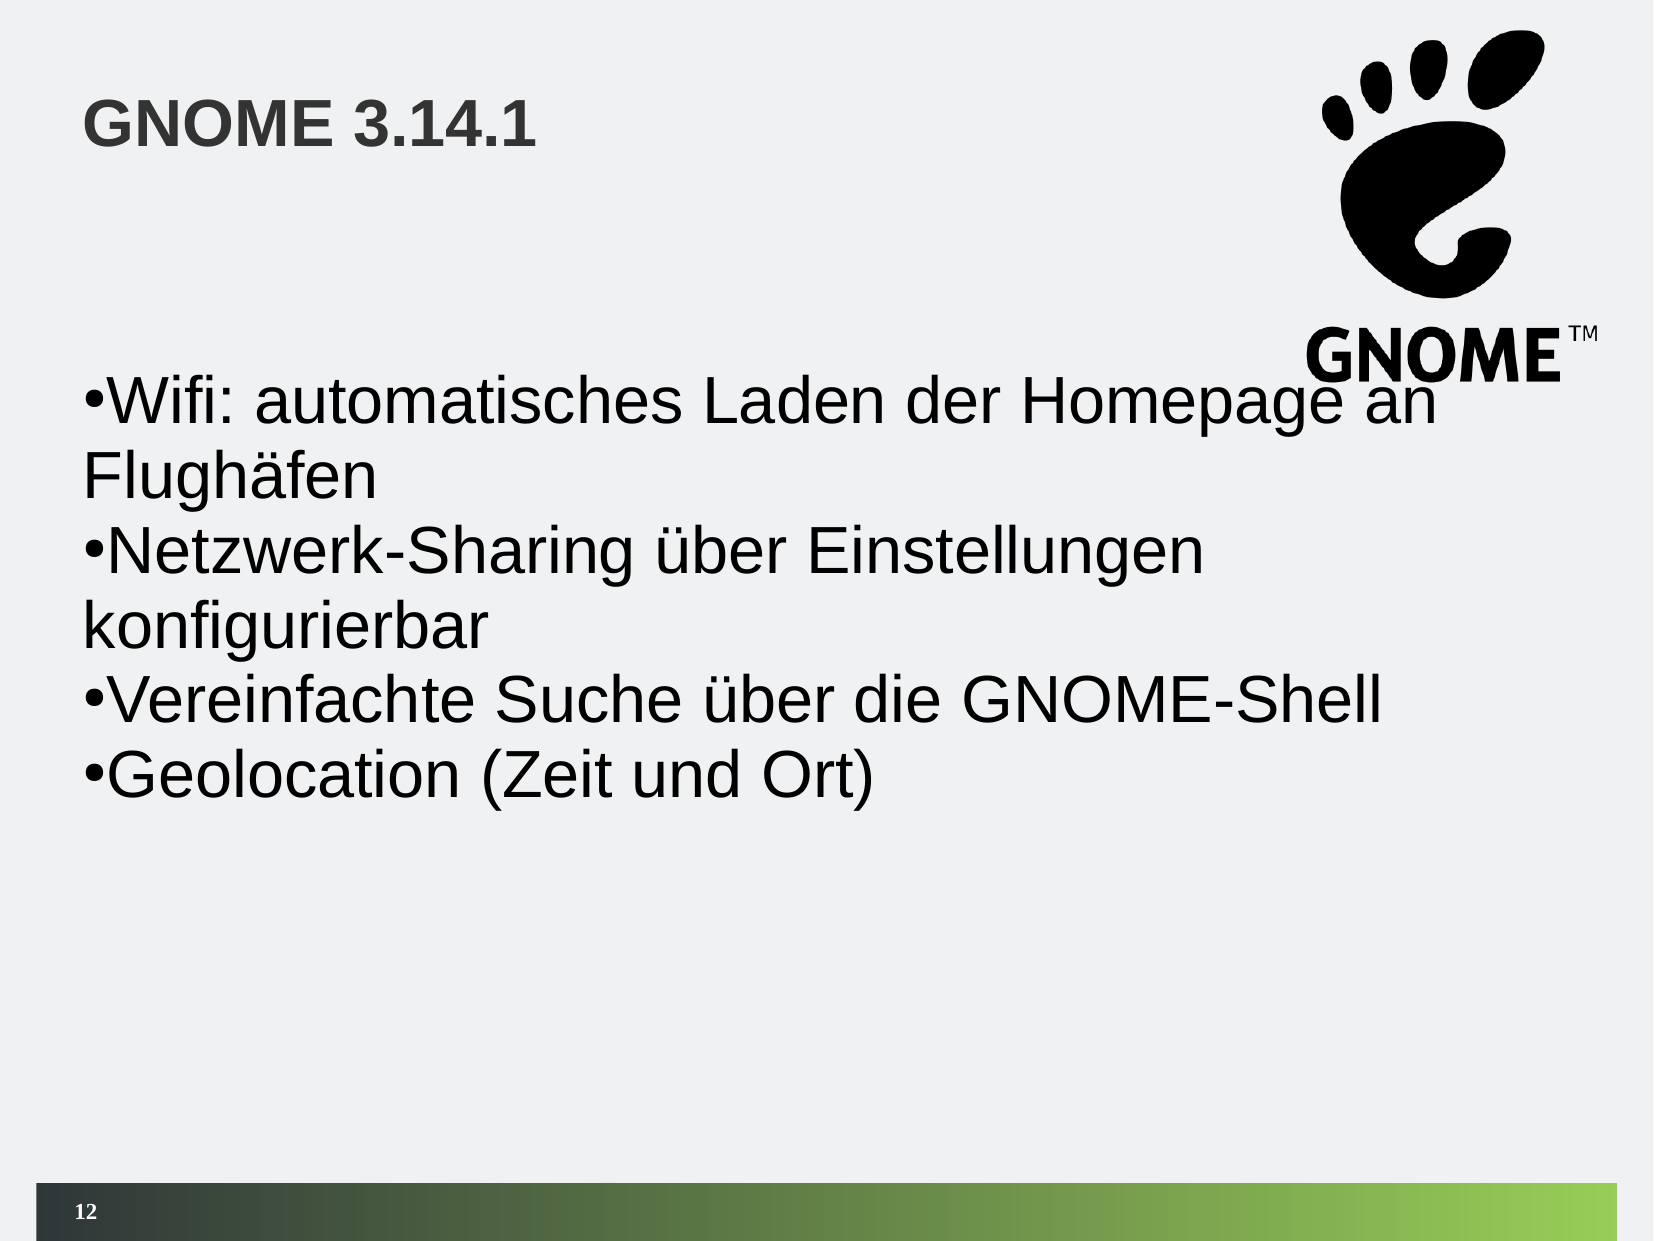

# GNOME 3.14.1
Wifi: automatisches Laden der Homepage an Flughäfen
Netzwerk-Sharing über Einstellungen konfigurierbar
Vereinfachte Suche über die GNOME-Shell
Geolocation (Zeit und Ort)
12